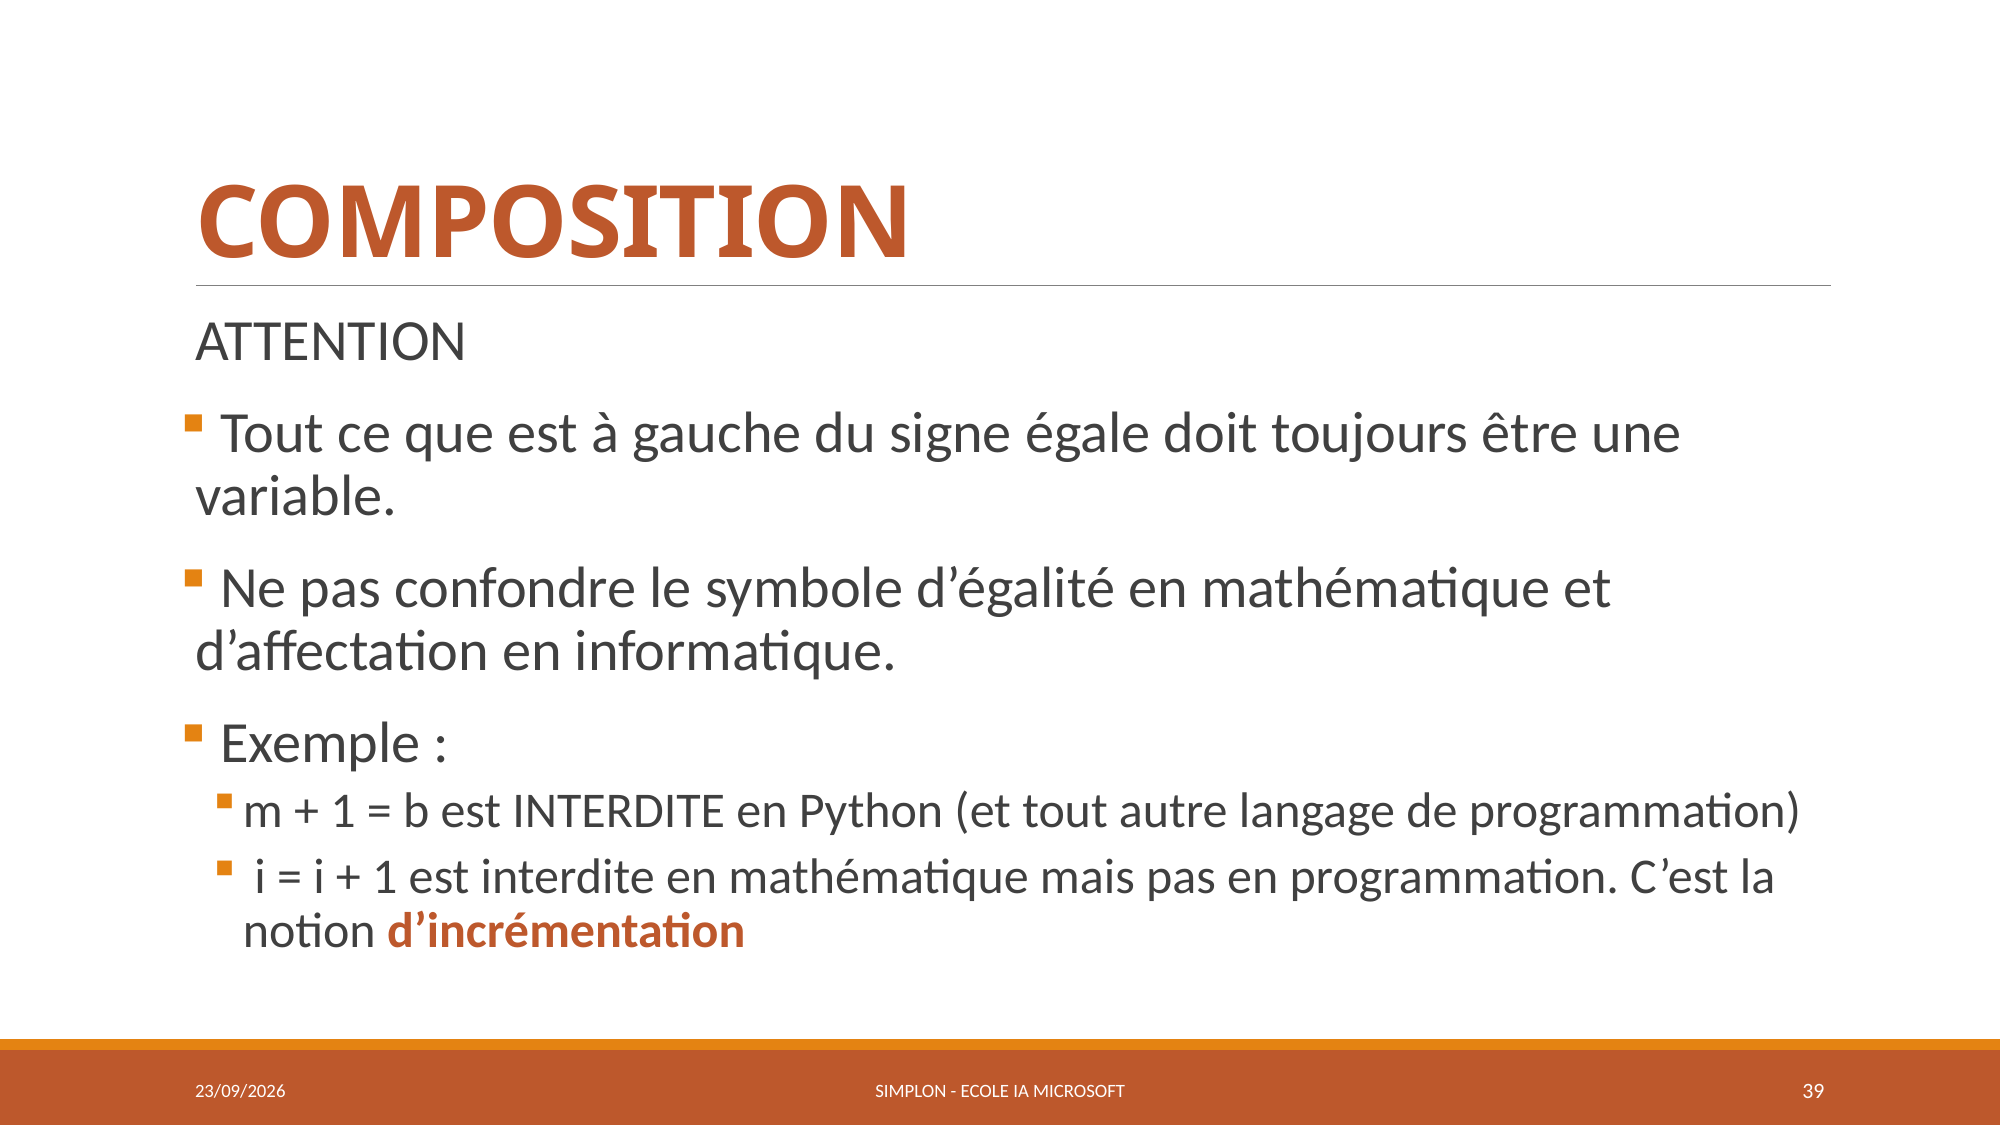

# COMPOSITION
ATTENTION
 Tout ce que est à gauche du signe égale doit toujours être une variable.
 Ne pas confondre le symbole d’égalité en mathématique et d’affectation en informatique.
 Exemple :
m + 1 = b est INTERDITE en Python (et tout autre langage de programmation)
 i = i + 1 est interdite en mathématique mais pas en programmation. C’est la notion d’incrémentation
Simplon - Ecole IA Microsoft